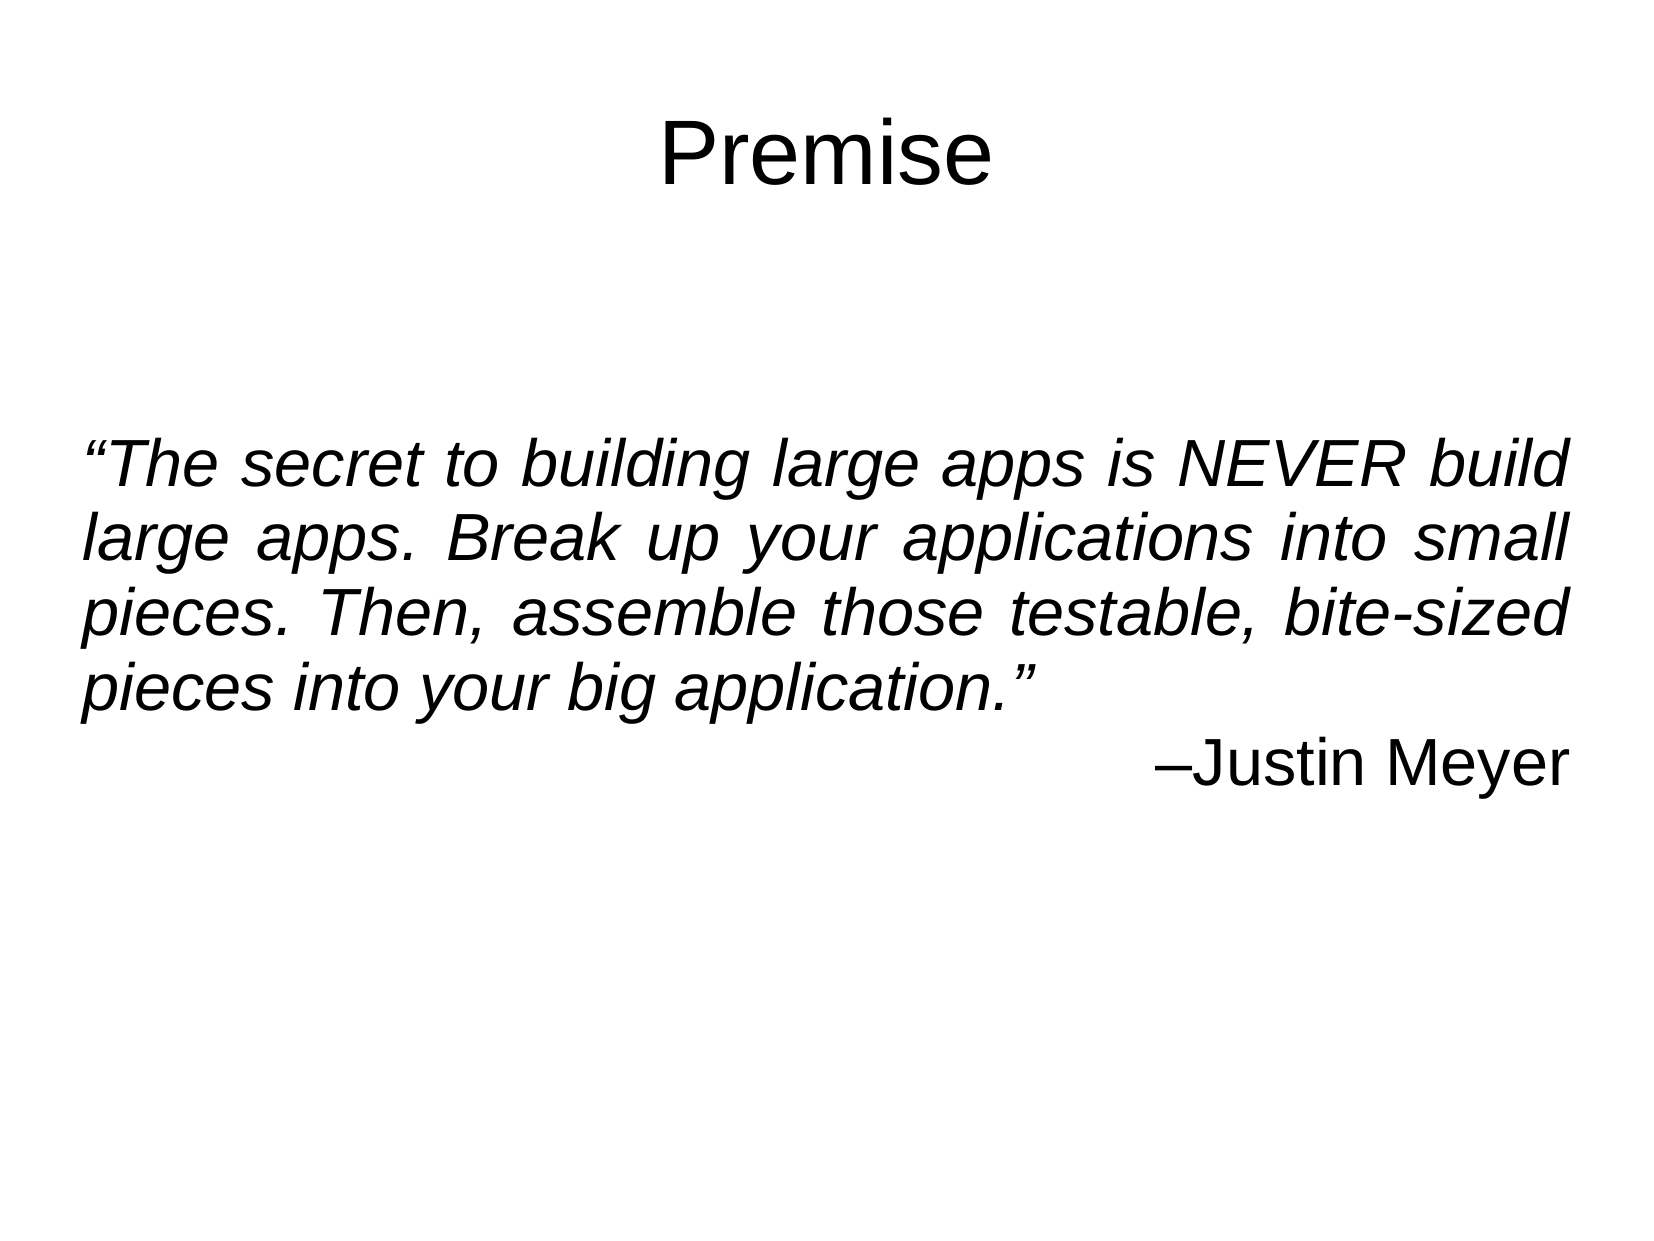

# Premise
“The secret to building large apps is NEVER build large apps. Break up your applications into small pieces. Then, assemble those testable, bite-sized pieces into your big application.”
–Justin Meyer